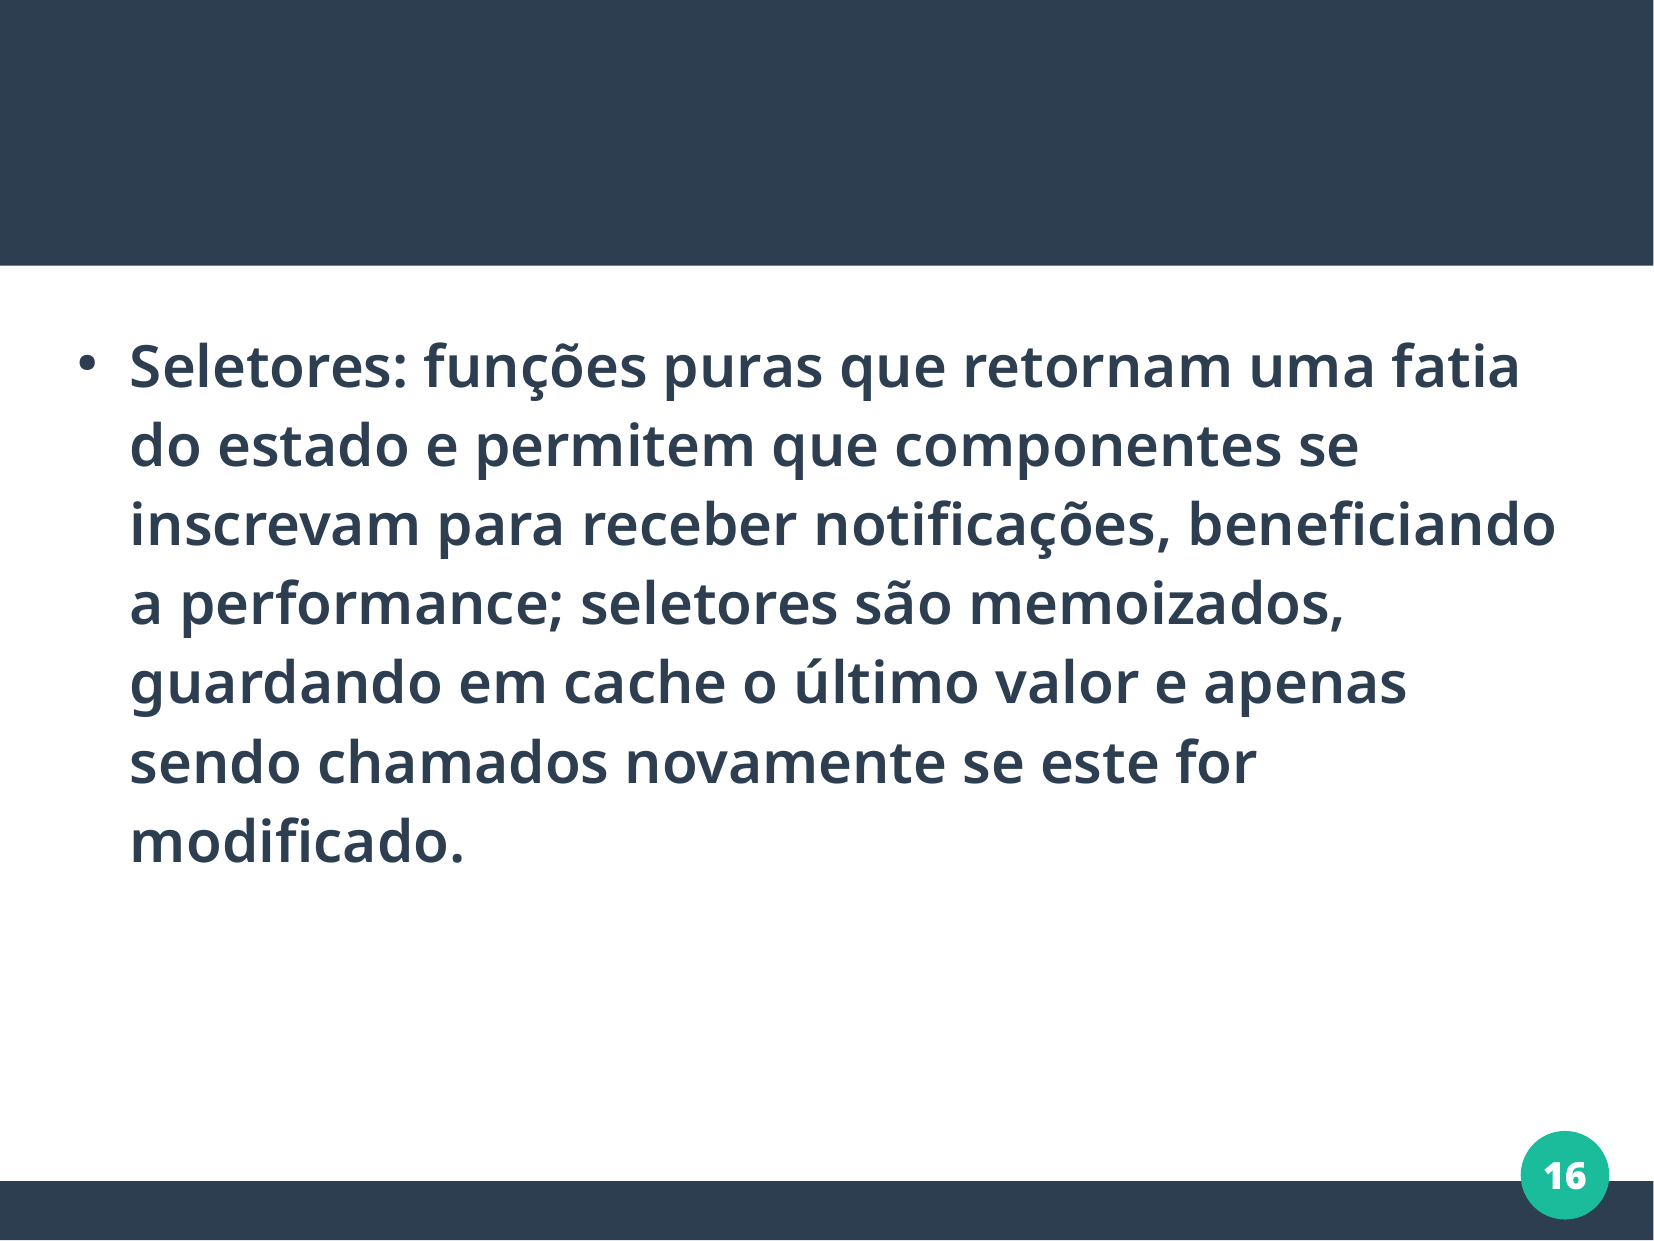

#
Seletores: funções puras que retornam uma fatia do estado e permitem que componentes se inscrevam para receber notificações, beneficiando a performance; seletores são memoizados, guardando em cache o último valor e apenas sendo chamados novamente se este for modificado.
16